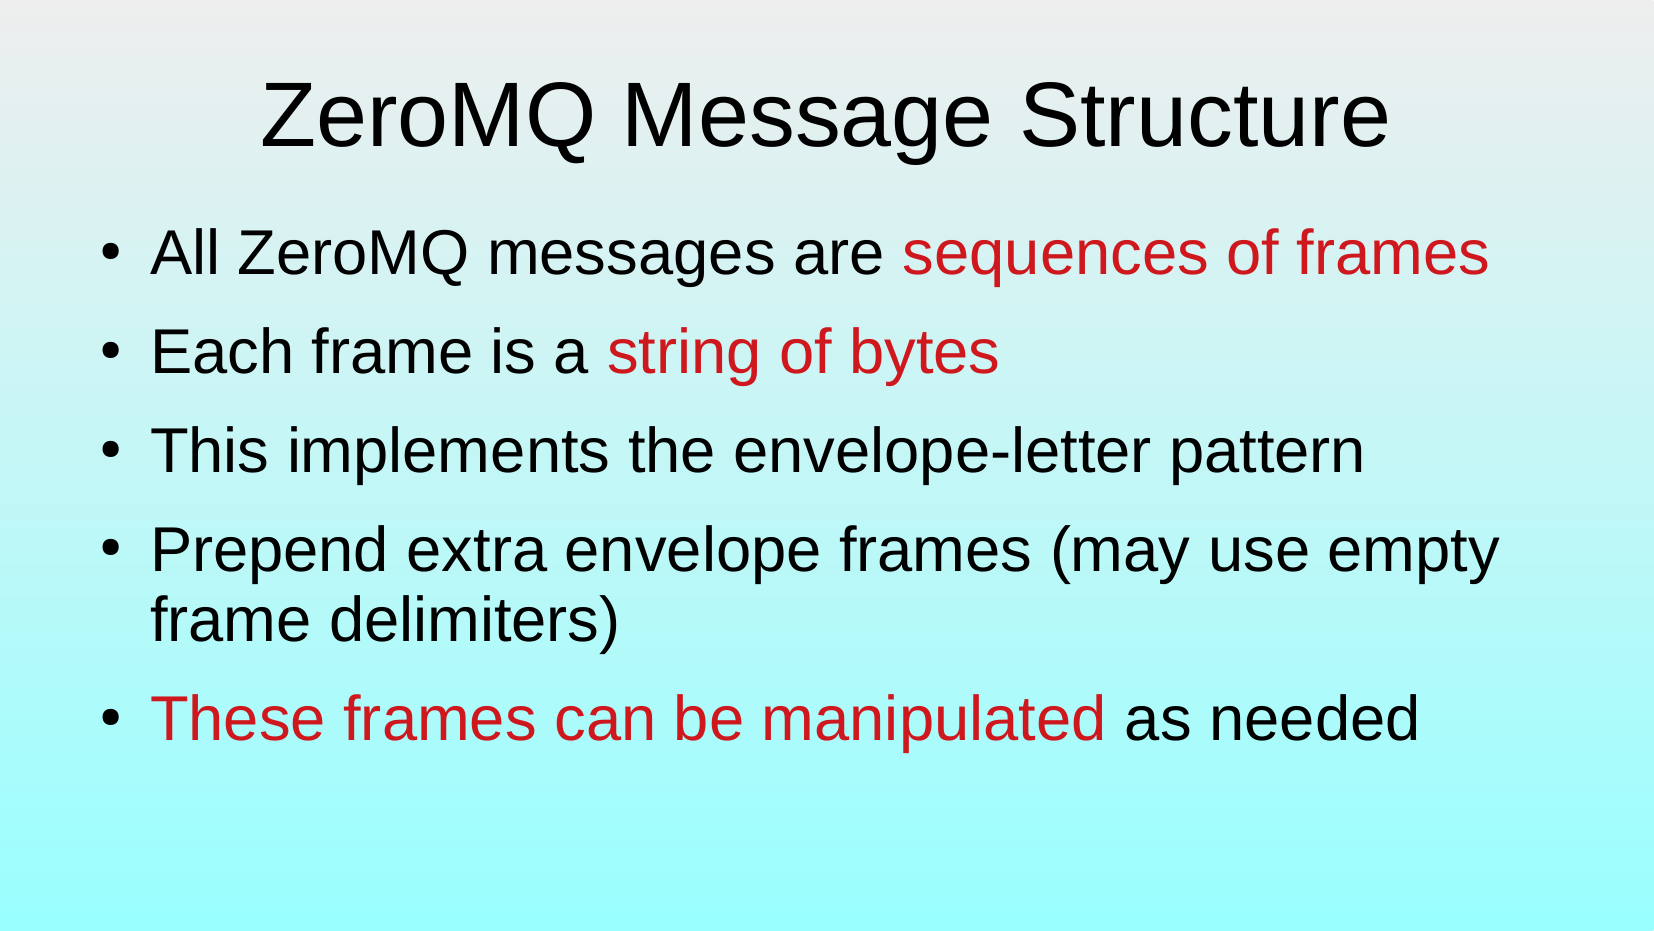

# ZeroMQ Message Structure
All ZeroMQ messages are sequences of frames
Each frame is a string of bytes
This implements the envelope-letter pattern
Prepend extra envelope frames (may use empty frame delimiters)
These frames can be manipulated as needed